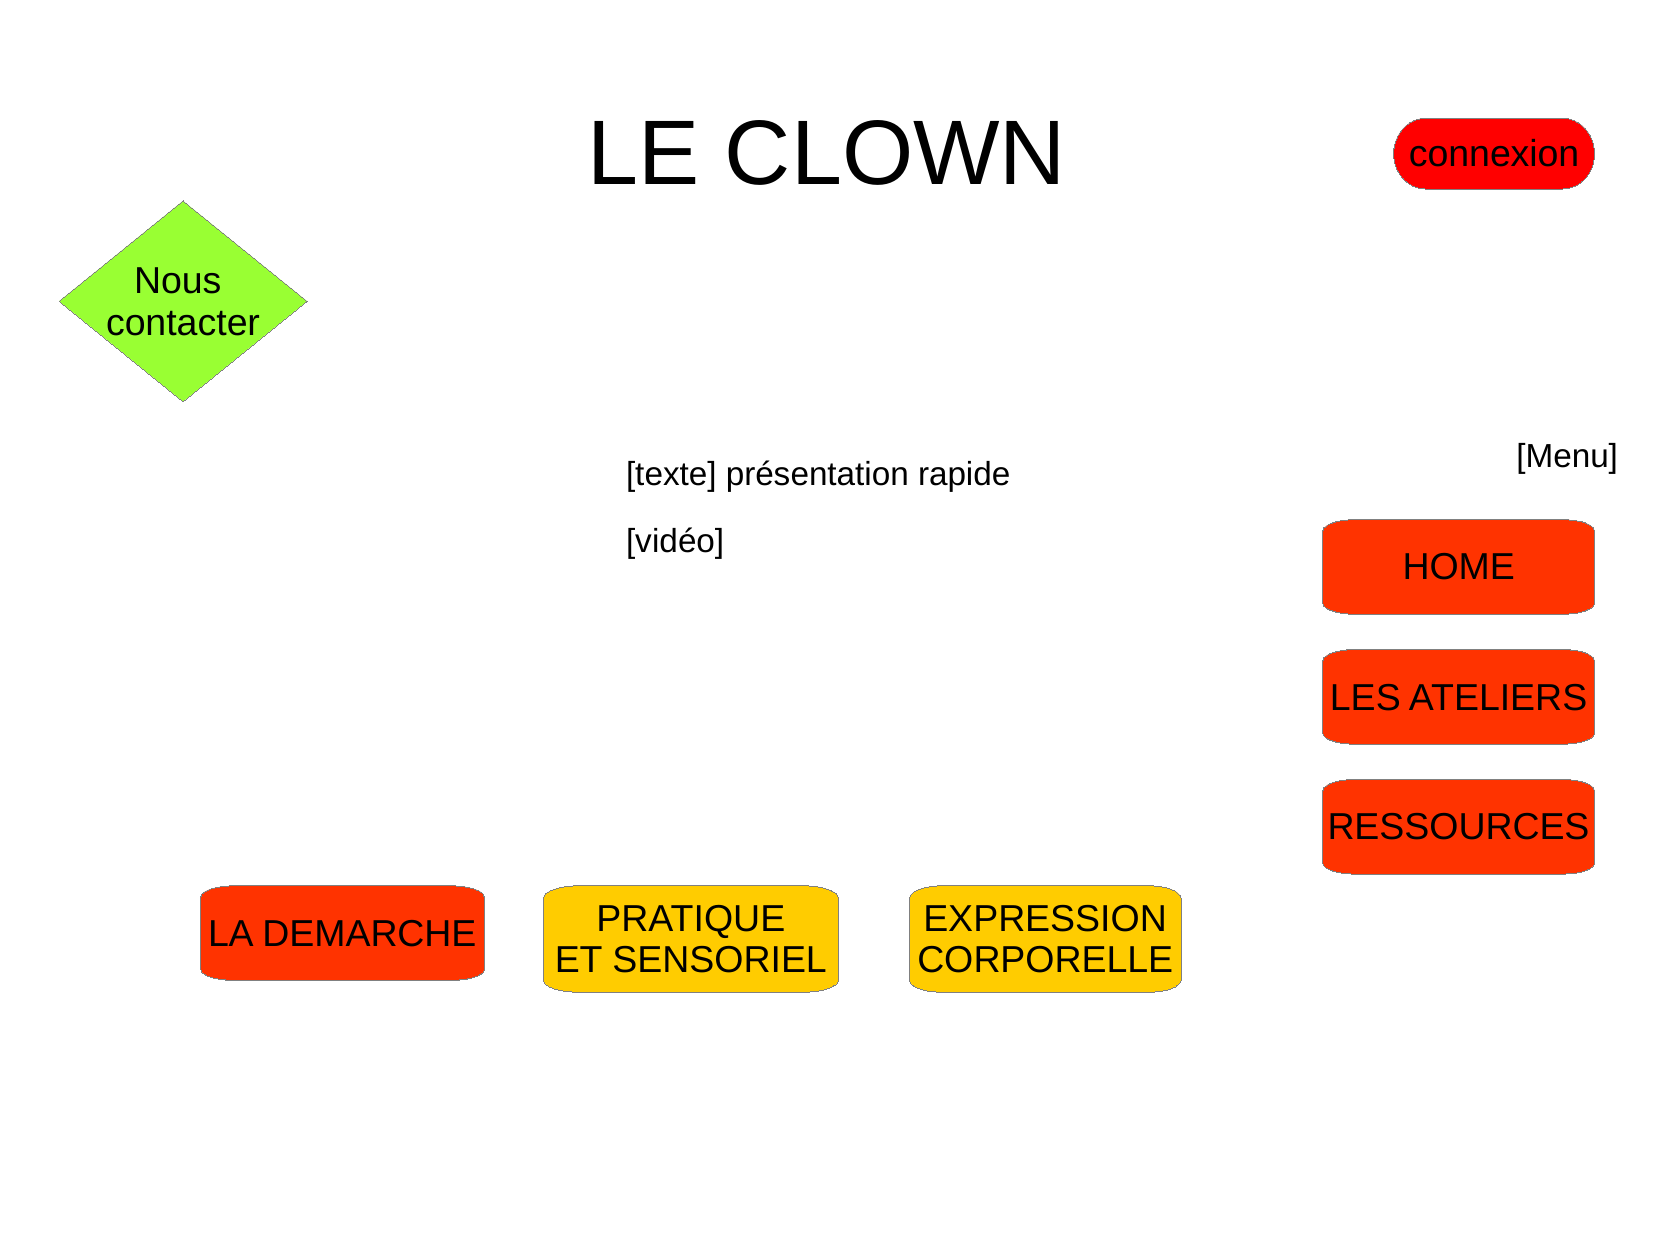

# LE CLOWN
connexion
Nous
contacter
[Menu]
[texte] présentation rapide
[vidéo]
HOME
LES ATELIERS
RESSOURCES
LA DEMARCHE
PRATIQUE
ET SENSORIEL
EXPRESSION
CORPORELLE